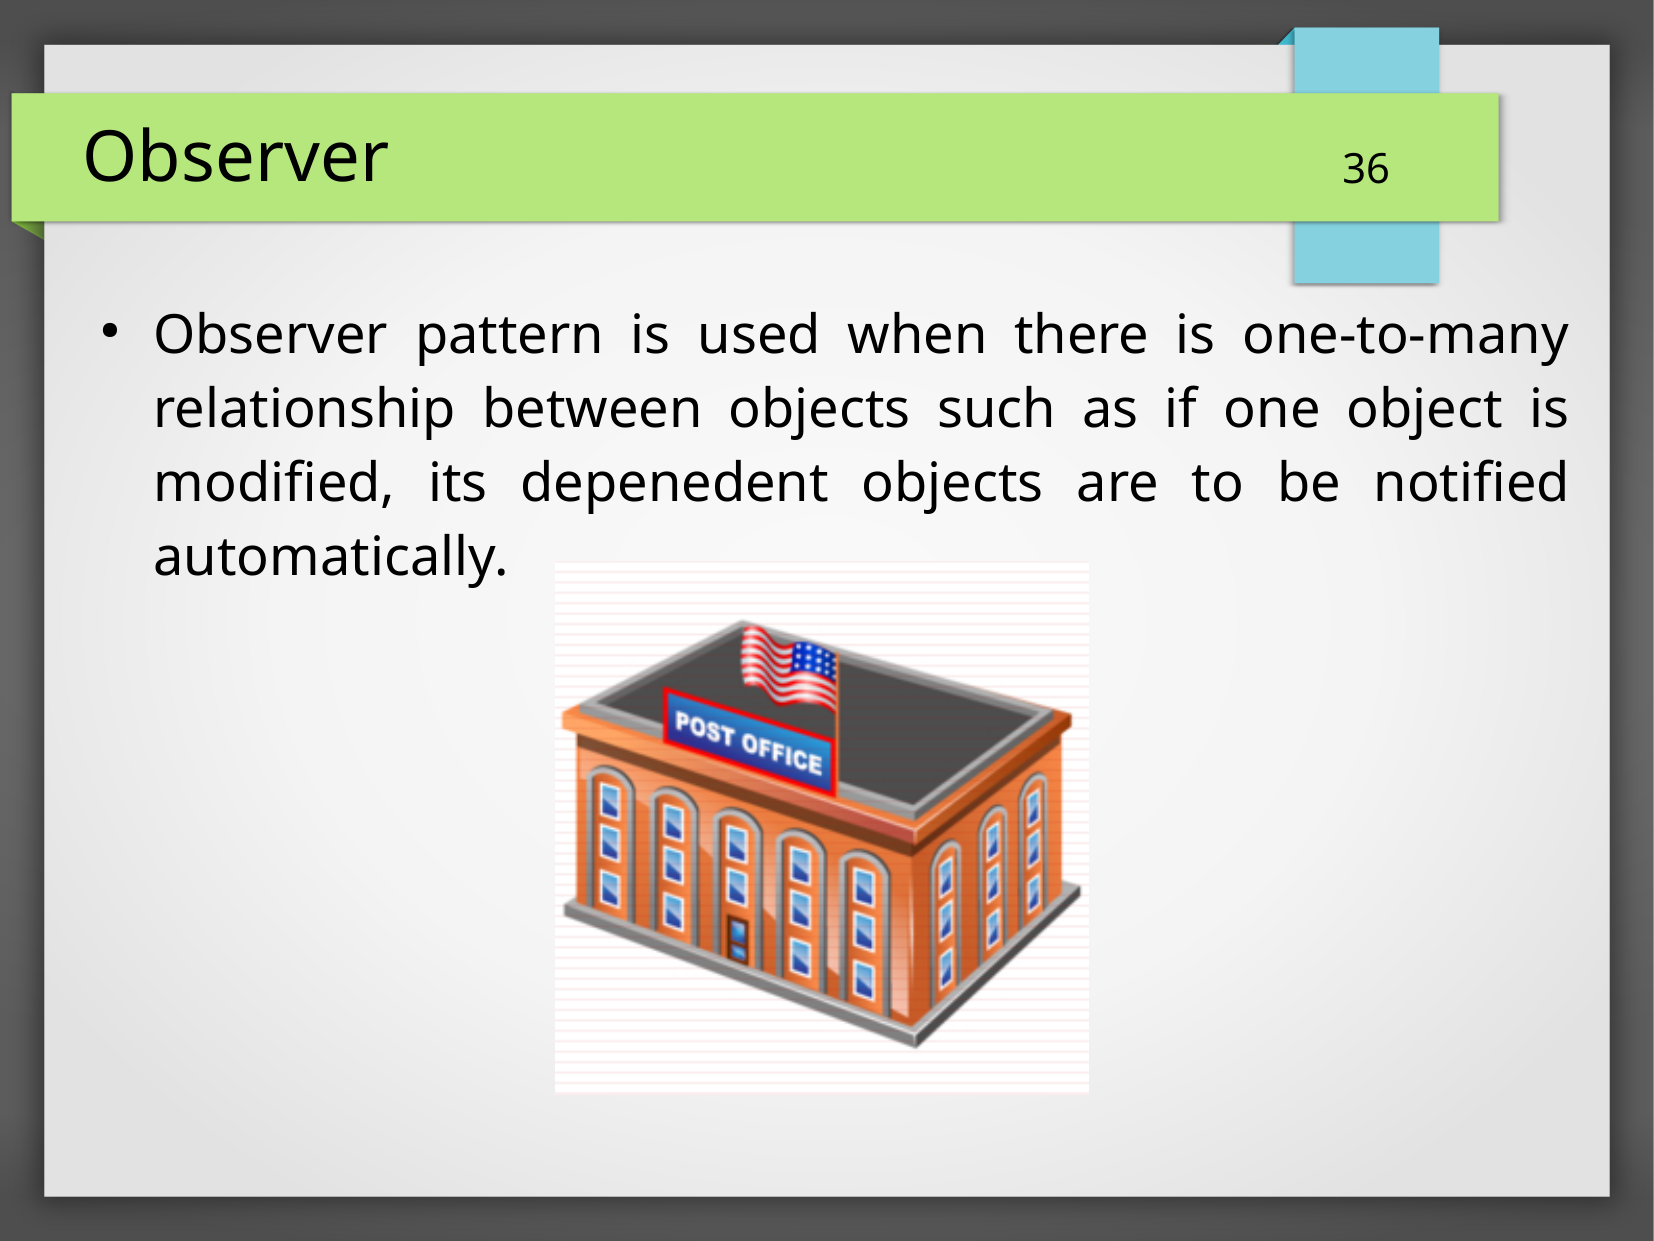

# Observer
Observer pattern is used when there is one-to-many relationship between objects such as if one object is modified, its depenedent objects are to be notified automatically.